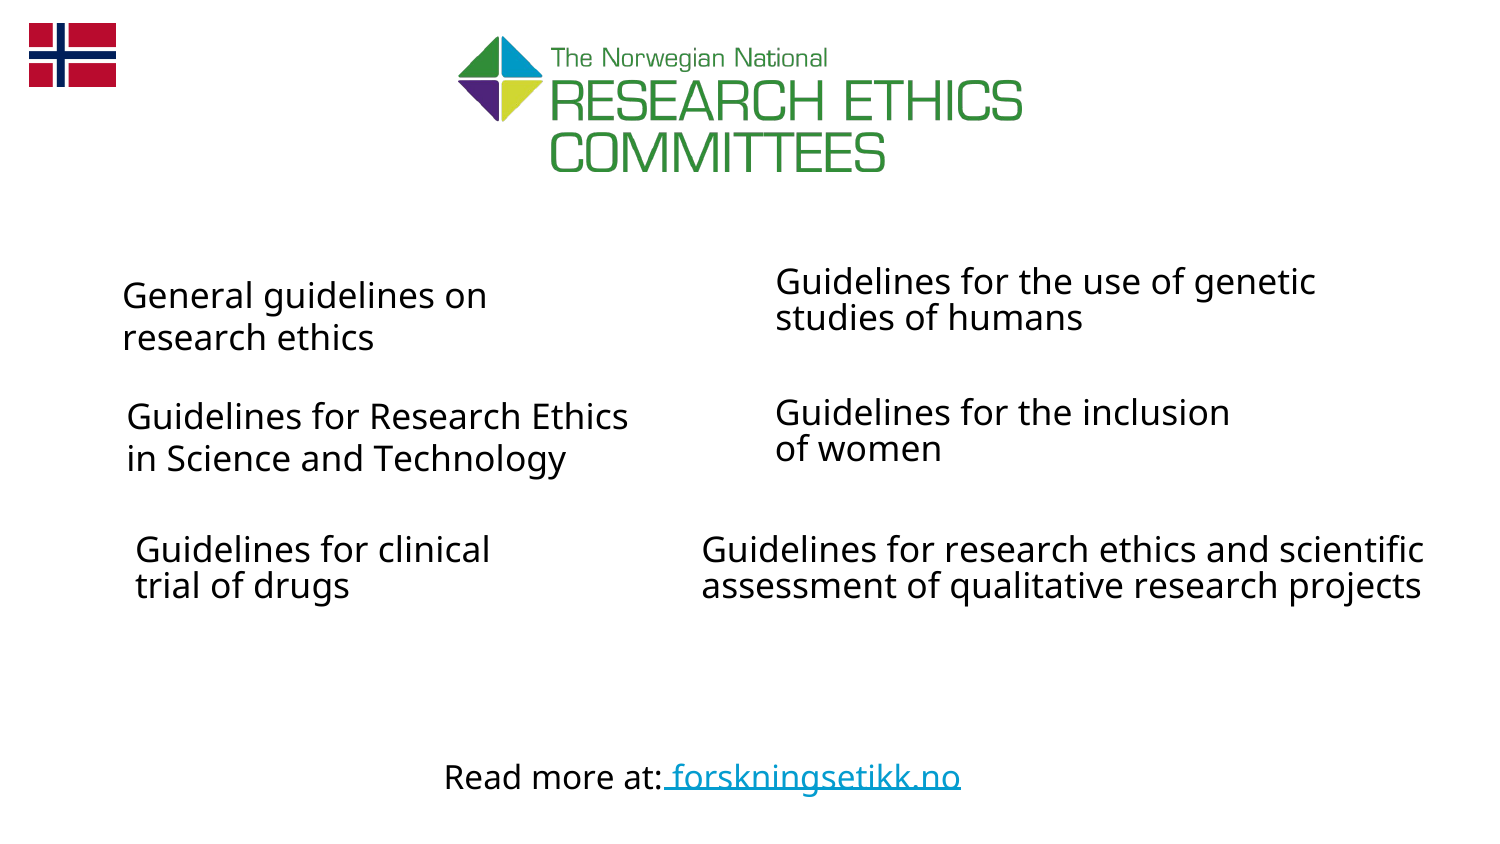

Guidelines for the use of genetic
General guidelines on
studies of humans
research ethics
Guidelines for the inclusion
Guidelines for Research Ethics
of women
in Science and Technology
Guidelines for clinical
Guidelines for research ethics and scientific
trial of drugs
assessment of qualitative research projects
Read more at: forskningsetikk.no